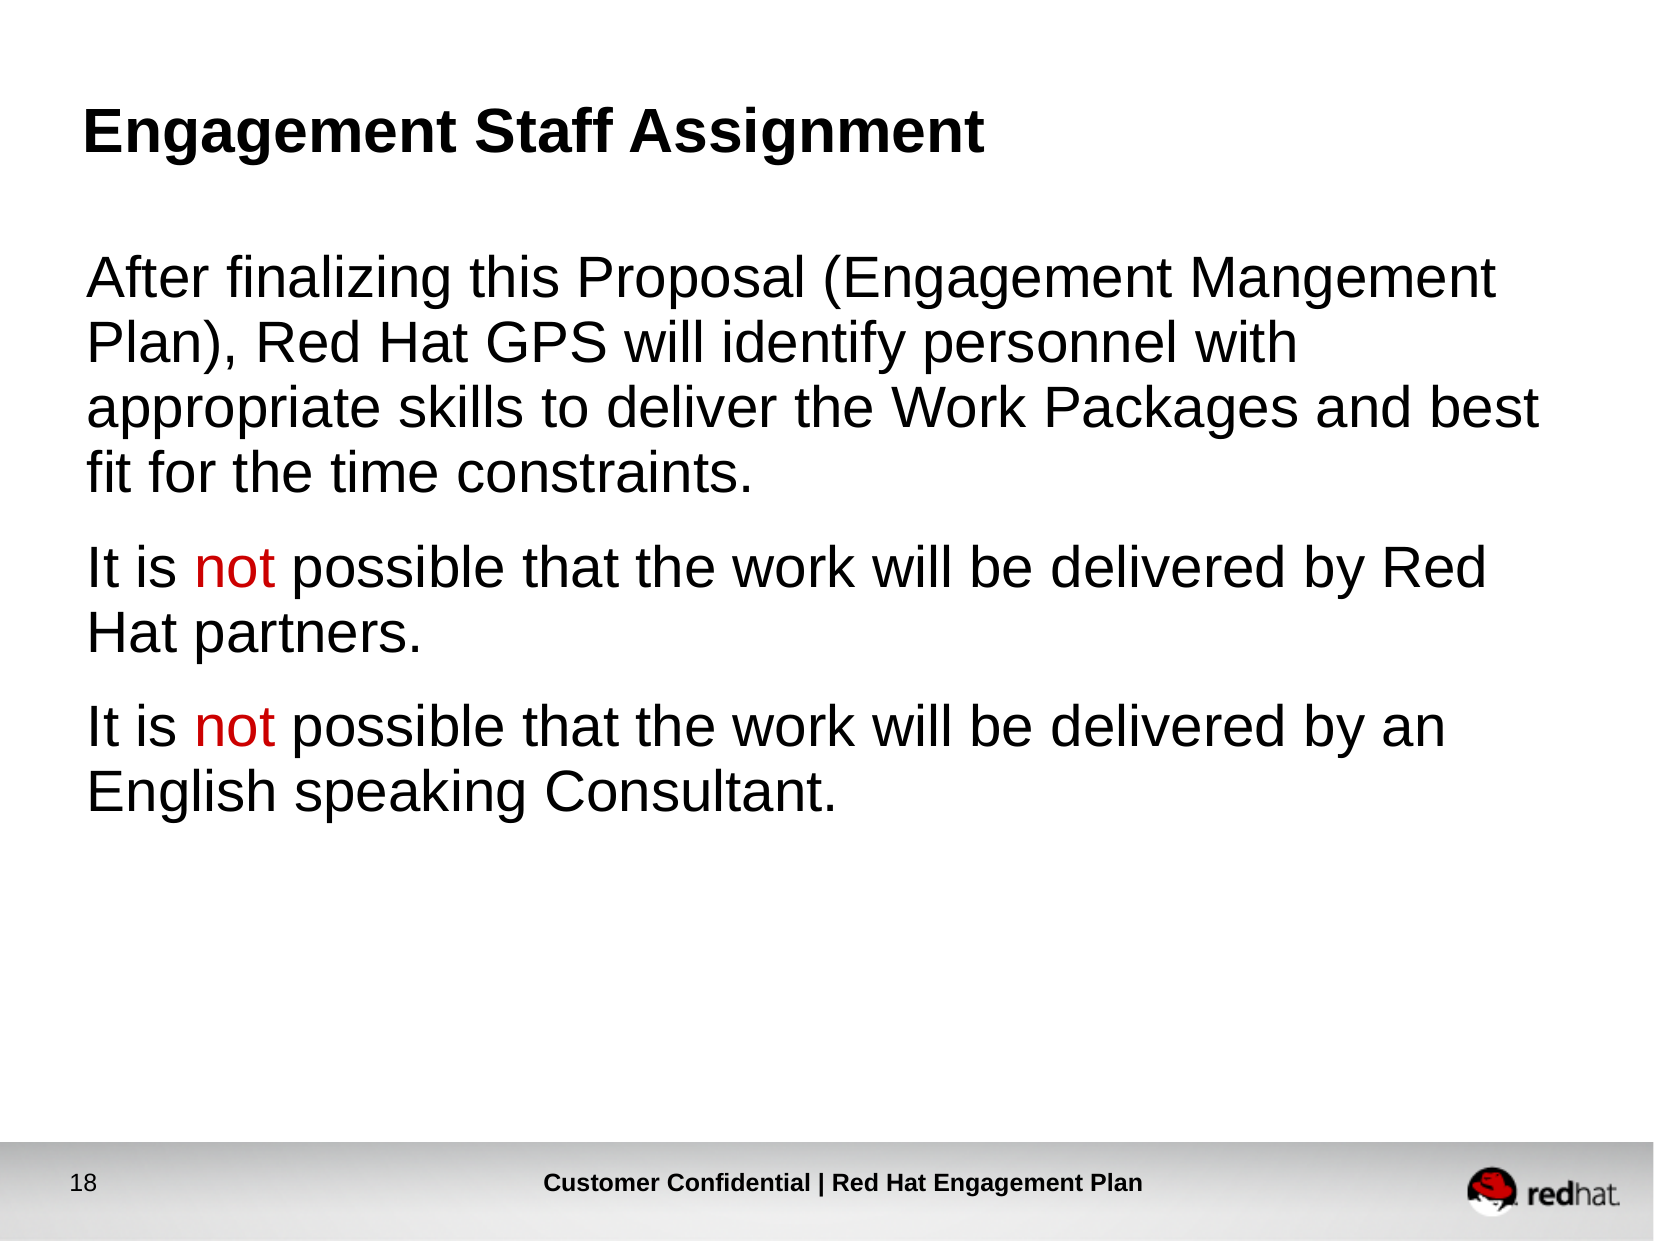

# Engagement Staff Assignment
After finalizing this Proposal (Engagement Mangement Plan), Red Hat GPS will identify personnel with appropriate skills to deliver the Work Packages and best fit for the time constraints.
It is not possible that the work will be delivered by Red Hat partners.
It is not possible that the work will be delivered by an English speaking Consultant.